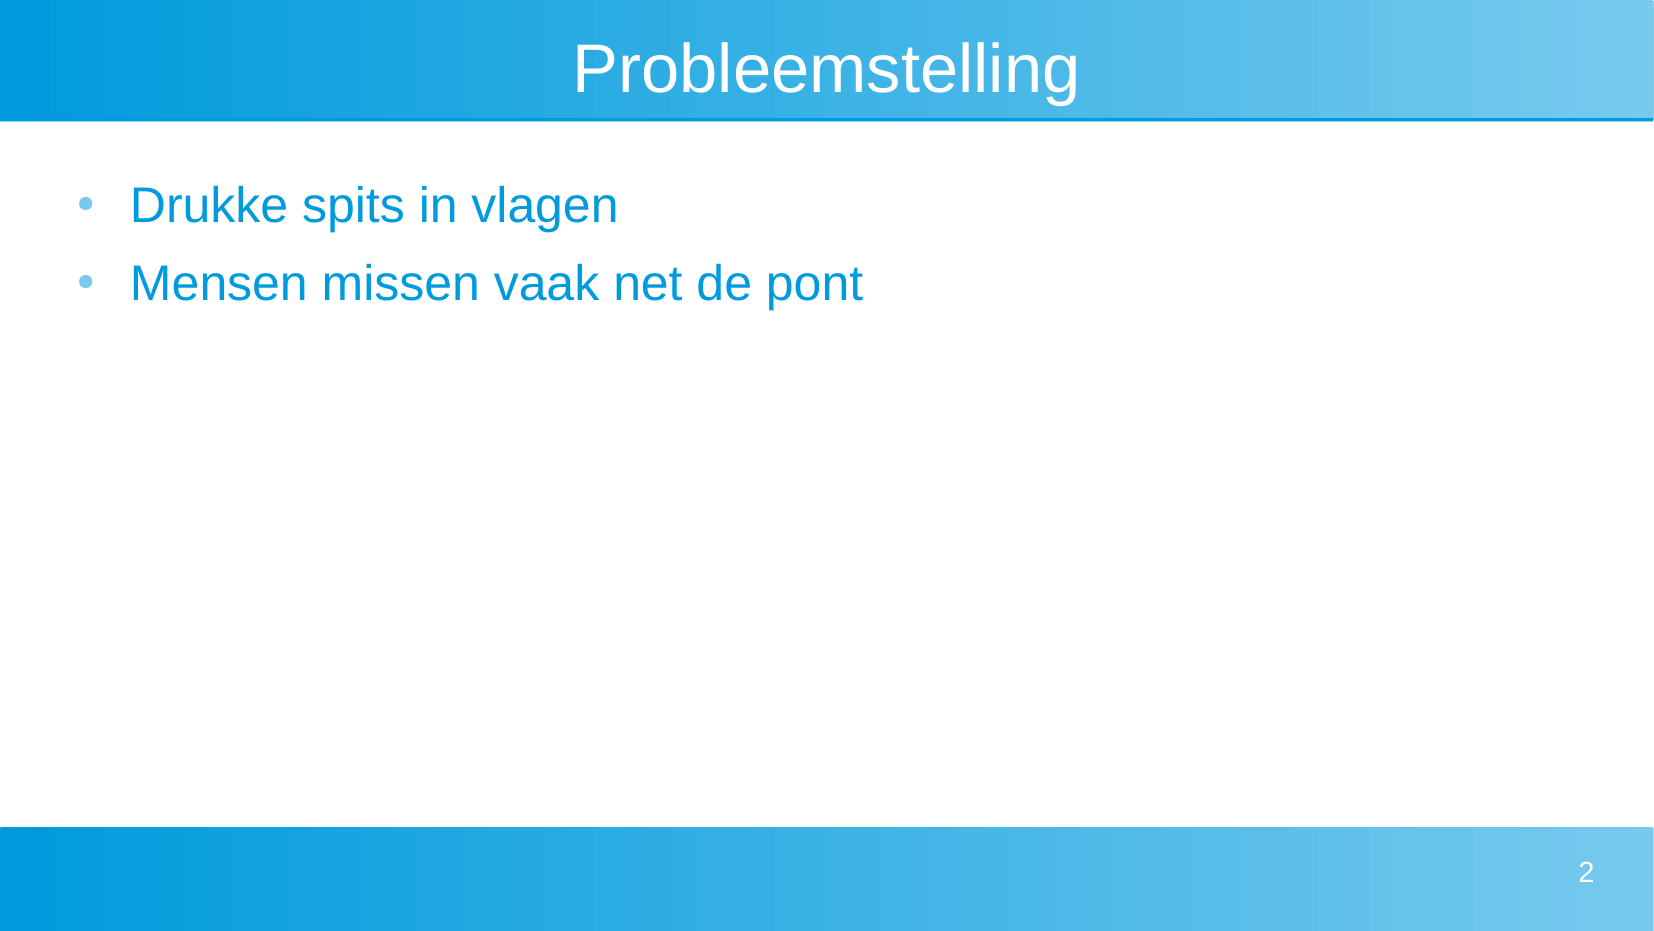

# Probleemstelling
Drukke spits in vlagen
Mensen missen vaak net de pont
2